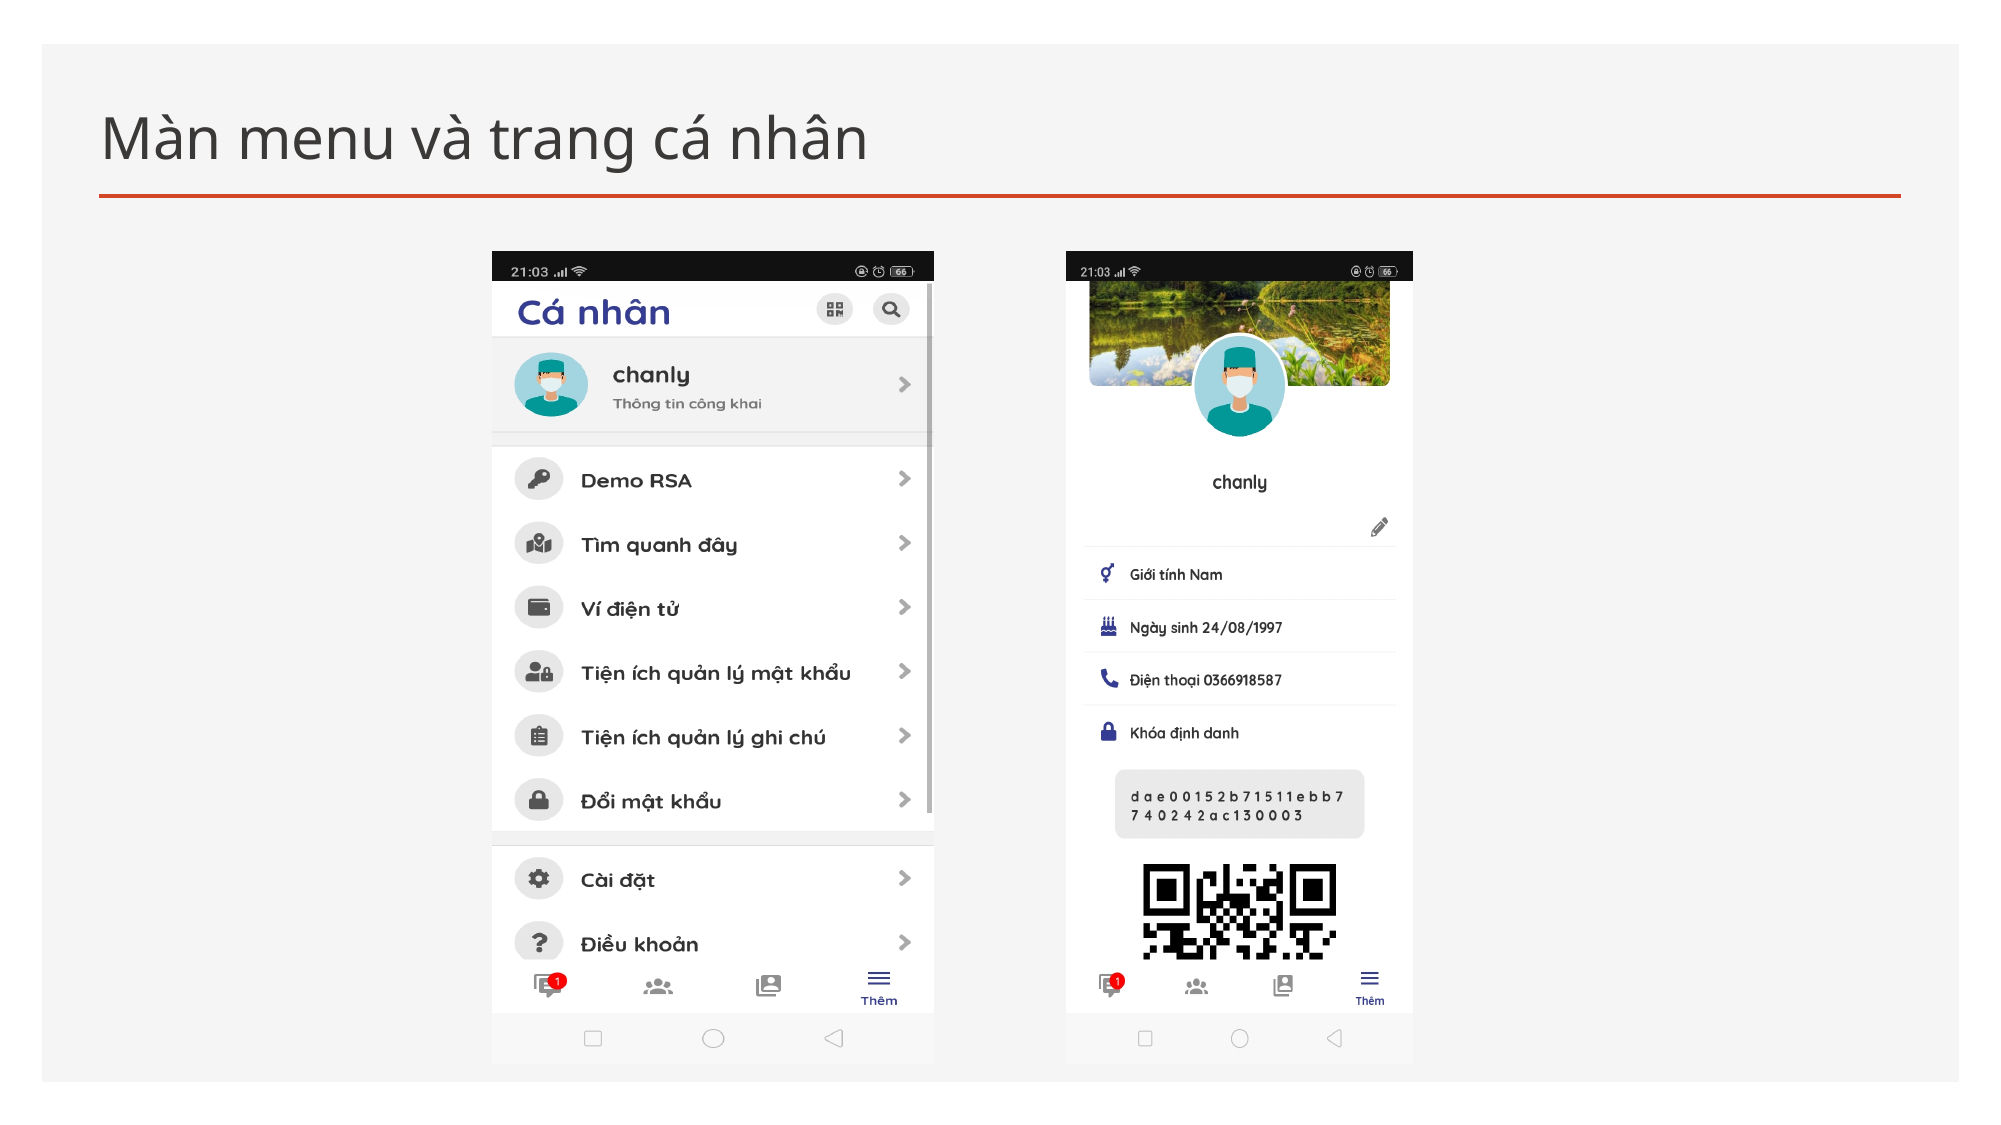

# Màn menu và trang cá nhân